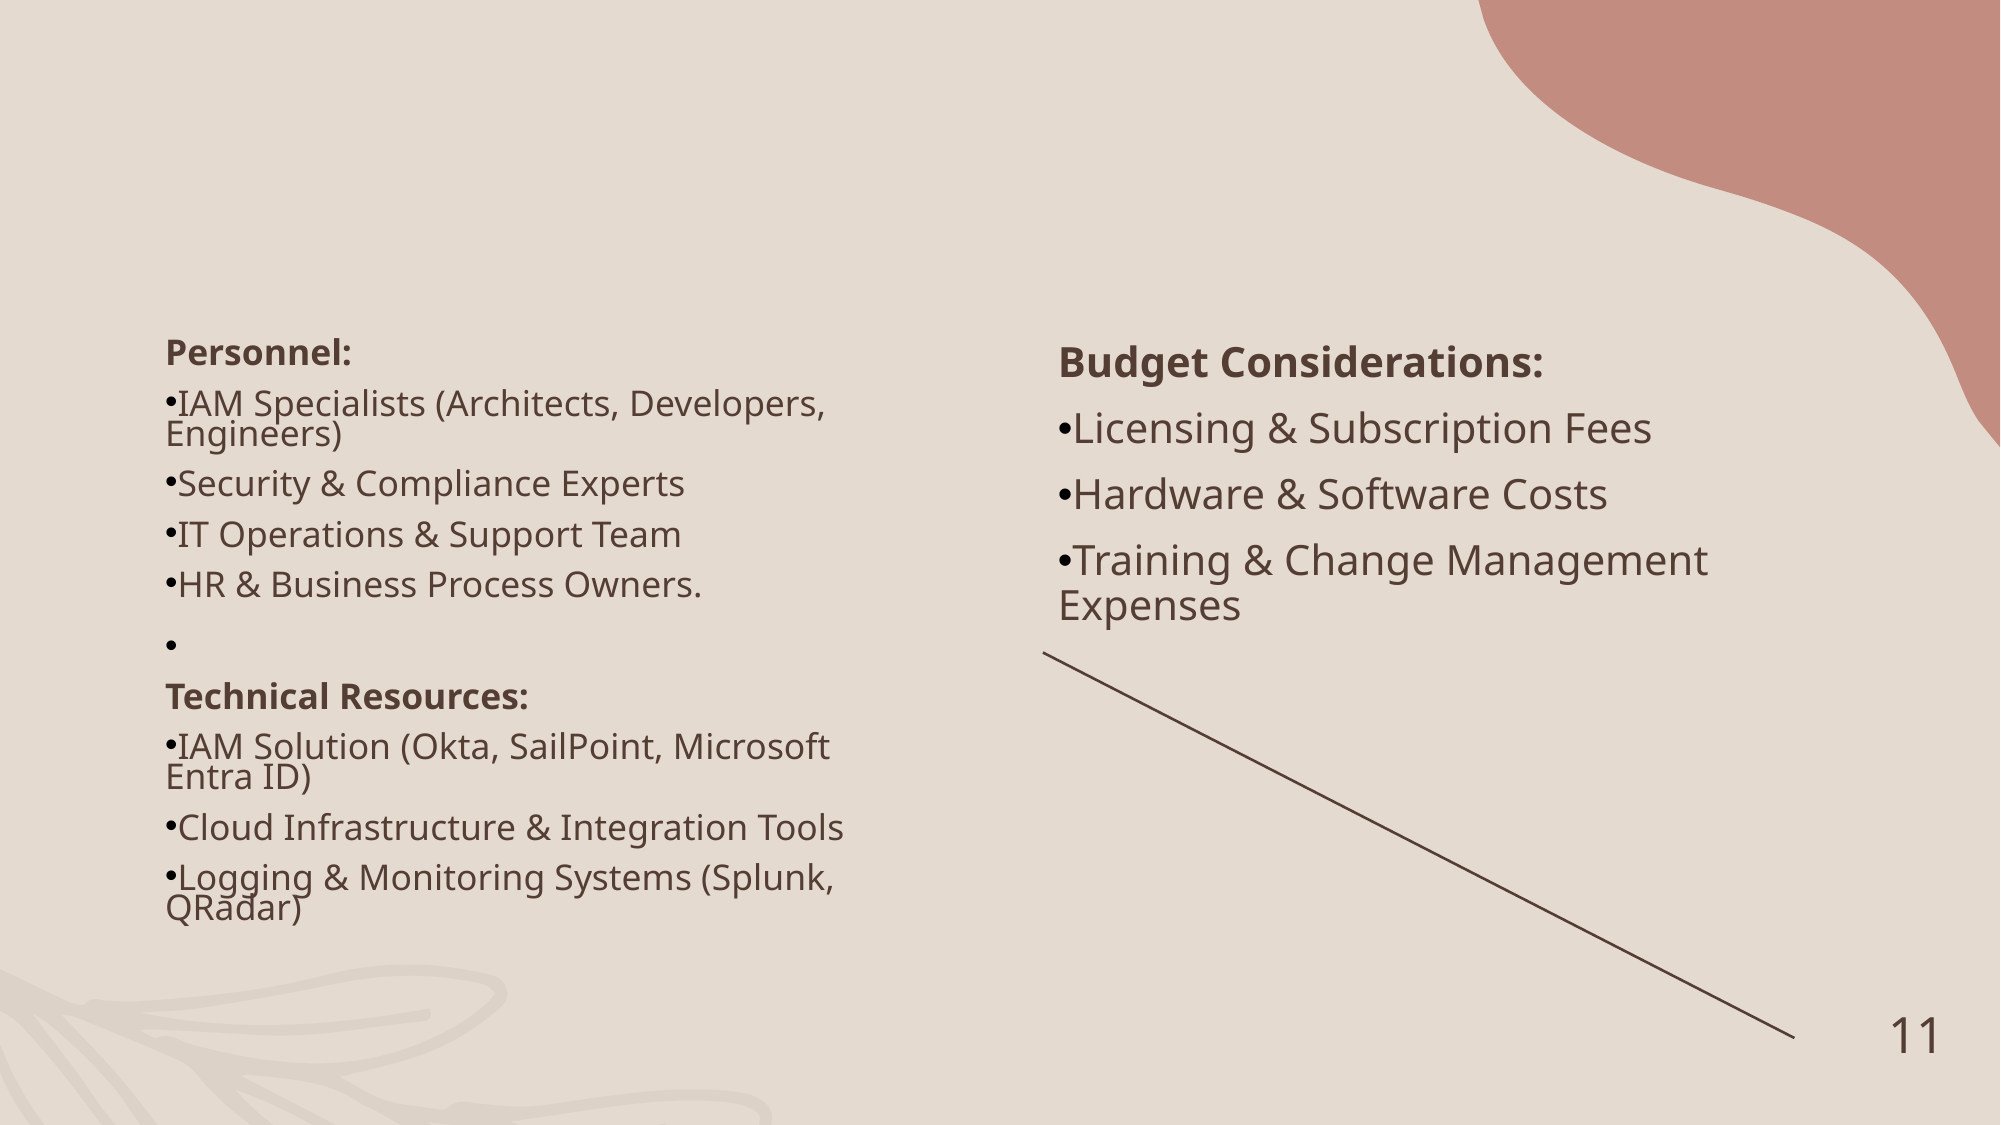

# Personnel:
IAM Specialists (Architects, Developers, Engineers)
Security & Compliance Experts
IT Operations & Support Team
HR & Business Process Owners.
Technical Resources:
IAM Solution (Okta, SailPoint, Microsoft Entra ID)
Cloud Infrastructure & Integration Tools
Logging & Monitoring Systems (Splunk, QRadar)
Budget Considerations:
Licensing & Subscription Fees
Hardware & Software Costs
Training & Change Management Expenses